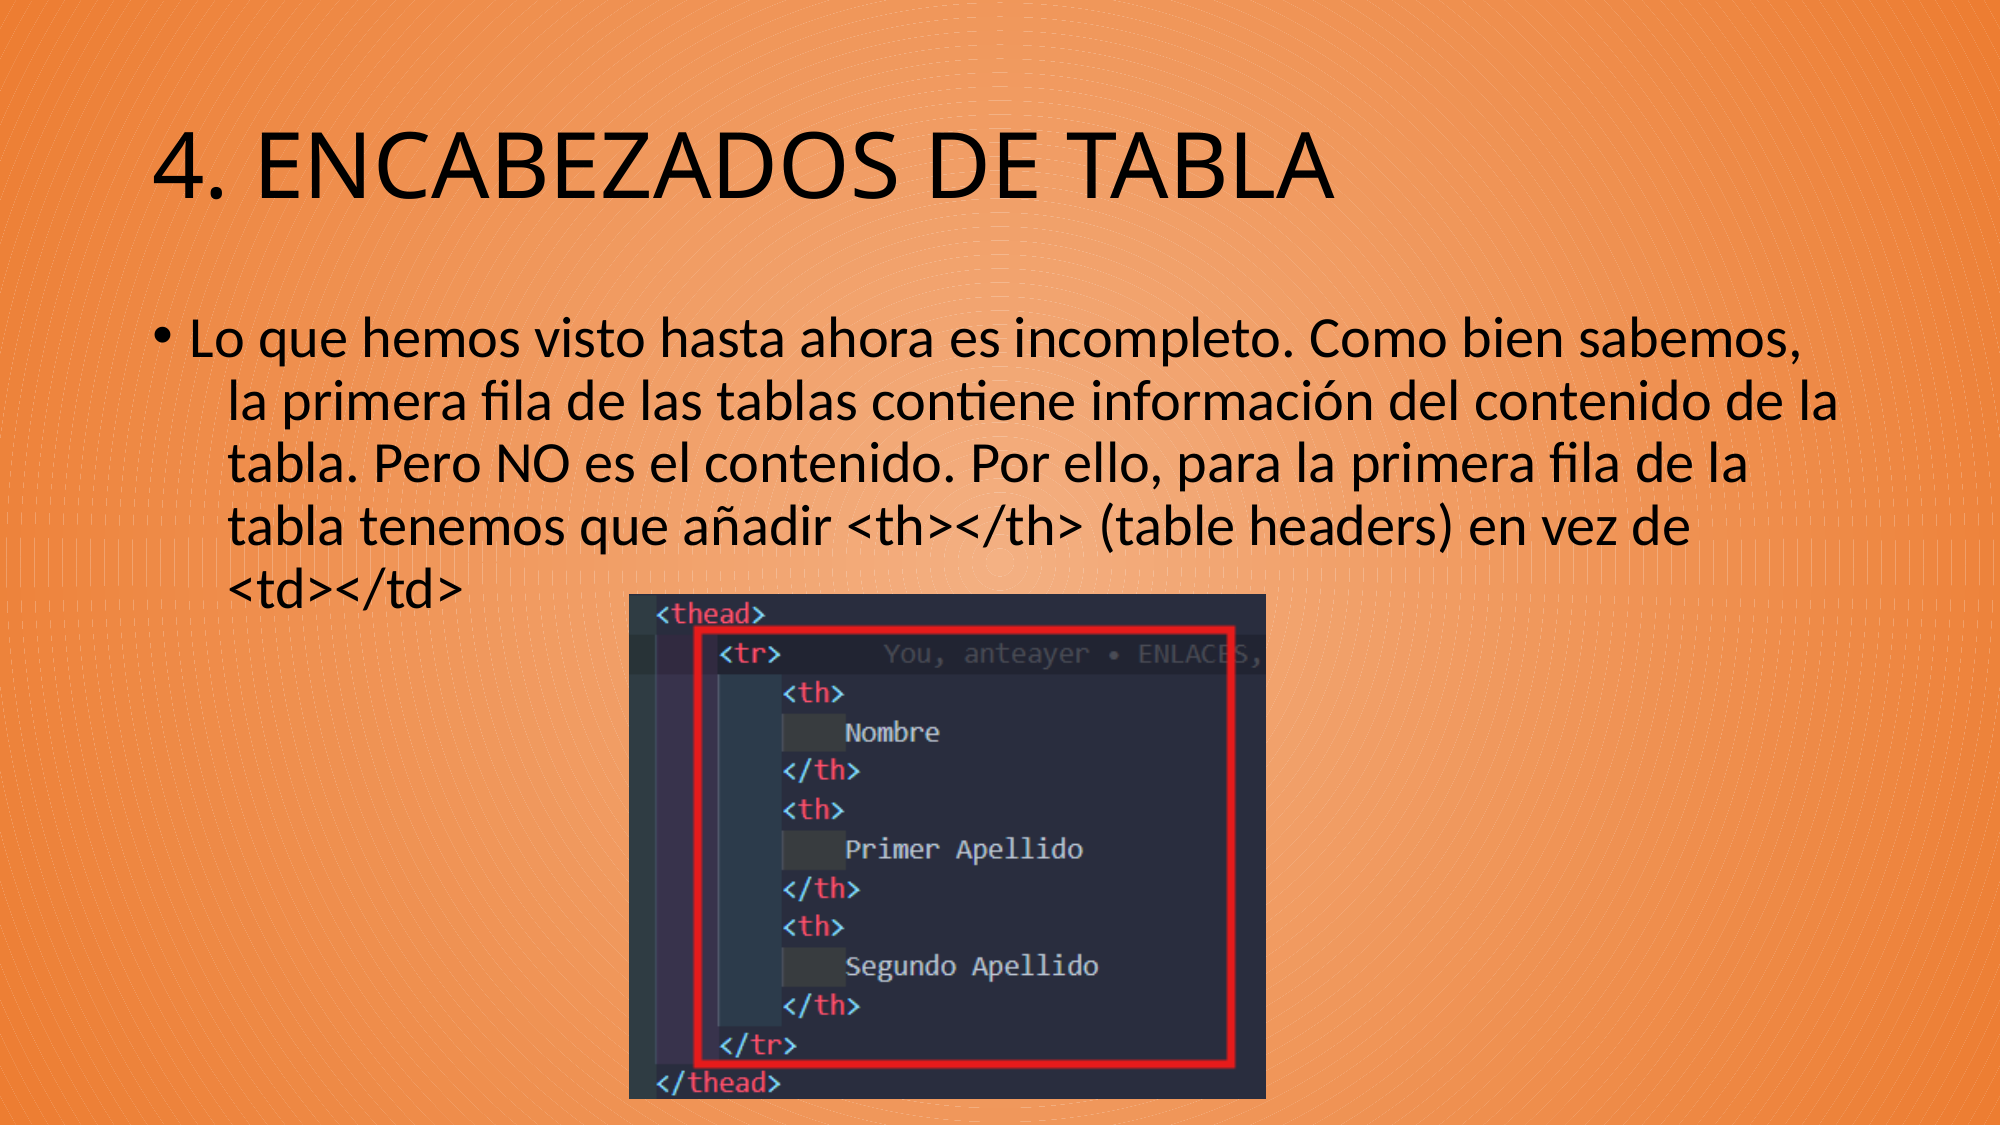

# 4. ENCABEZADOS DE TABLA
Lo que hemos visto hasta ahora es incompleto. Como bien sabemos, la primera fila de las tablas contiene información del contenido de la tabla. Pero NO es el contenido. Por ello, para la primera fila de la tabla tenemos que añadir <th></th> (table headers) en vez de <td></td>